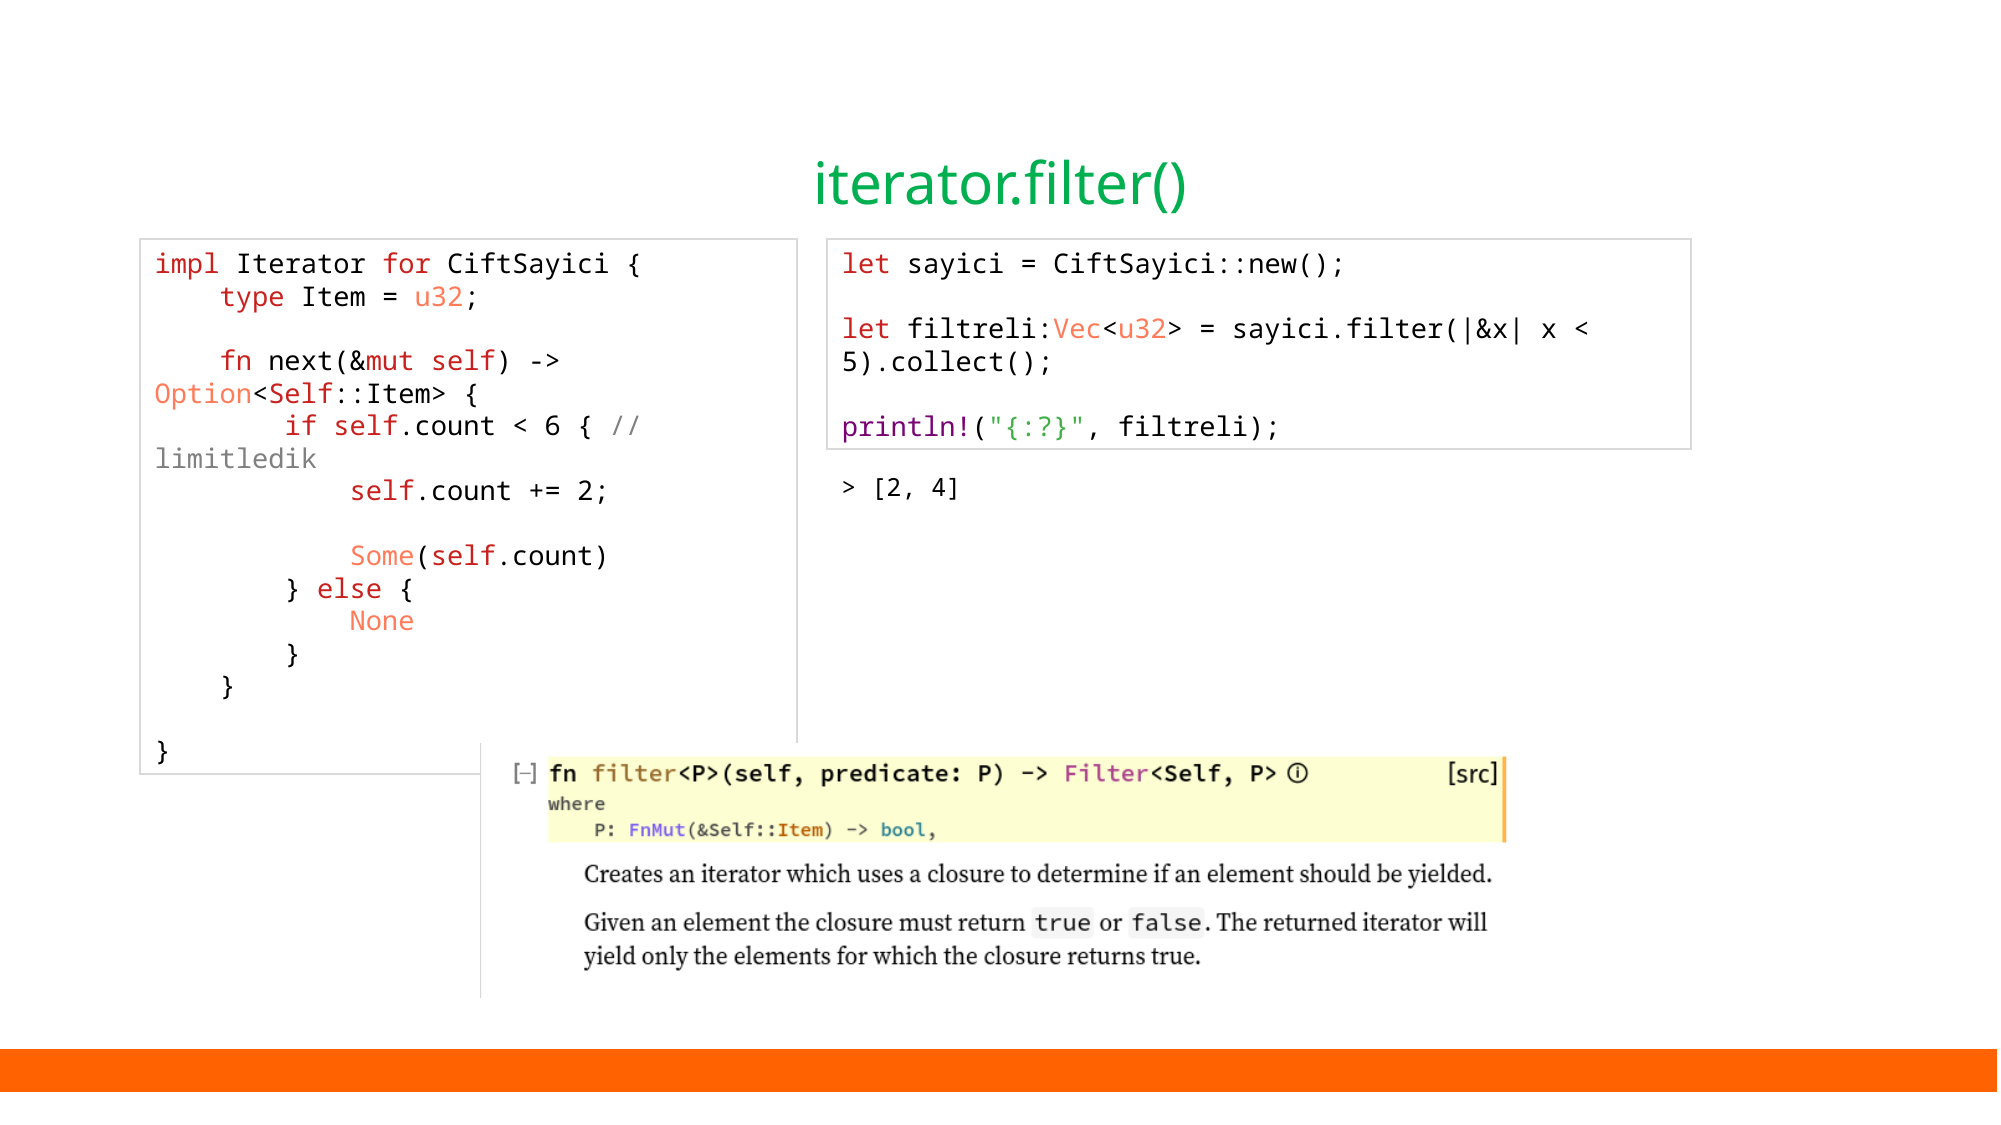

# iterator.filter()
impl Iterator for CiftSayici {
 type Item = u32;
 fn next(&mut self) -> Option<Self::Item> {
 if self.count < 6 { // limitledik
 self.count += 2;
 Some(self.count)
 } else {
 None
 }
 }
}
let sayici = CiftSayici::new();
let filtreli:Vec<u32> = sayici.filter(|&x| x < 5).collect();
println!("{:?}", filtreli);
> [2, 4]